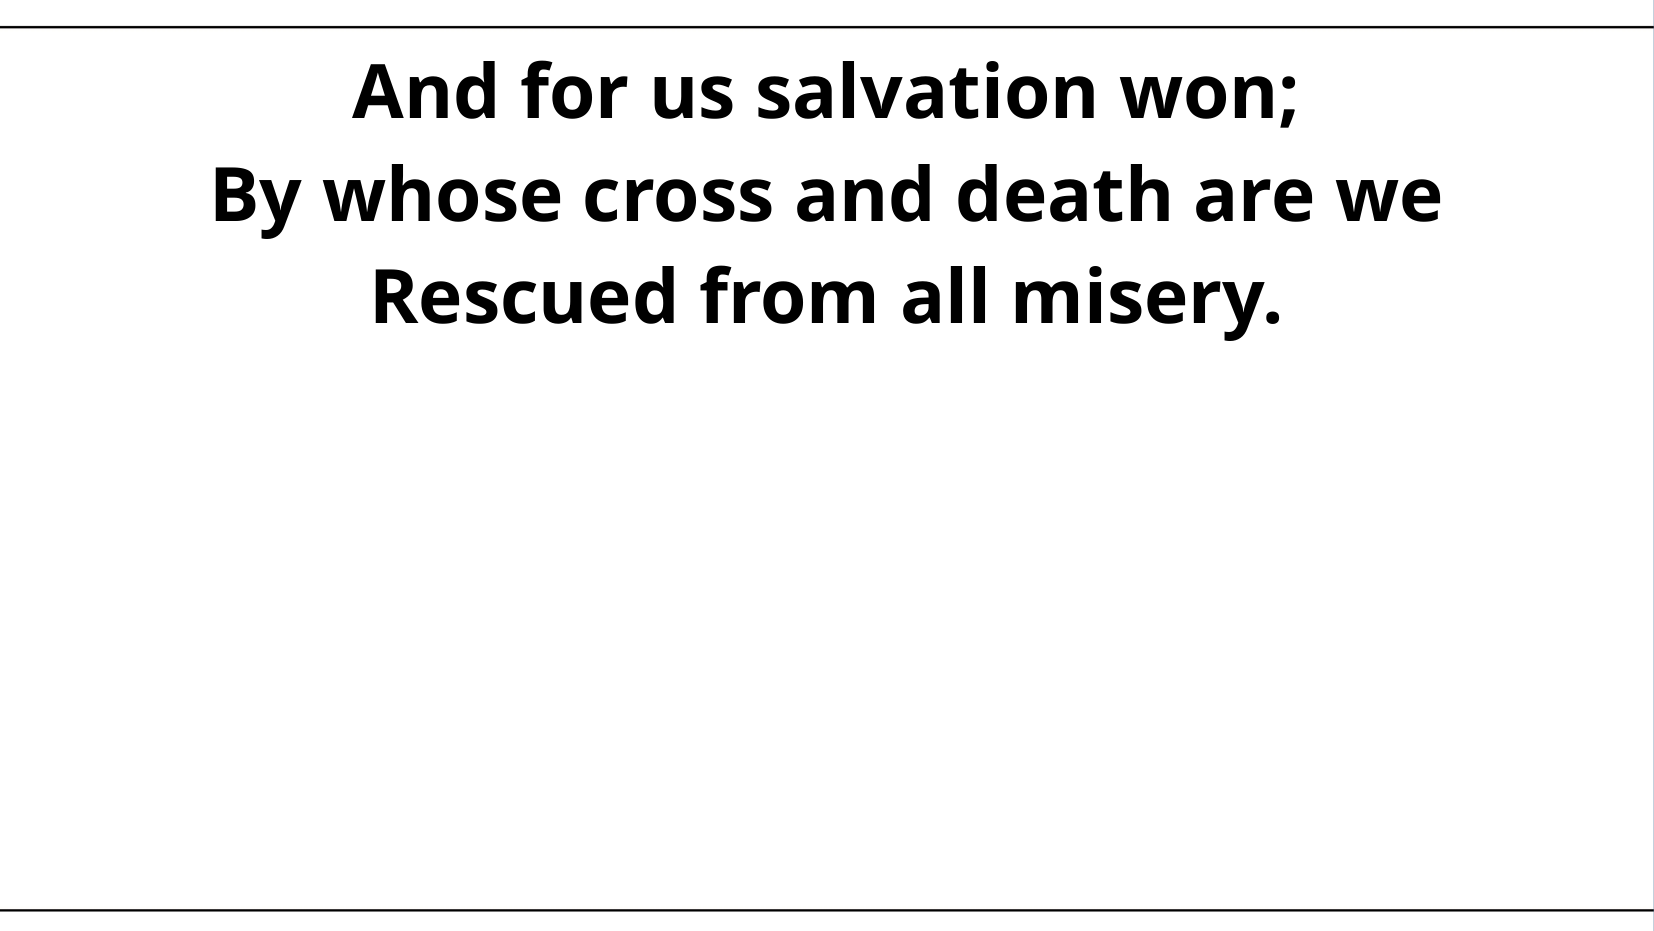

And for us salvation won;
By whose cross and death are we
Rescued from all misery.